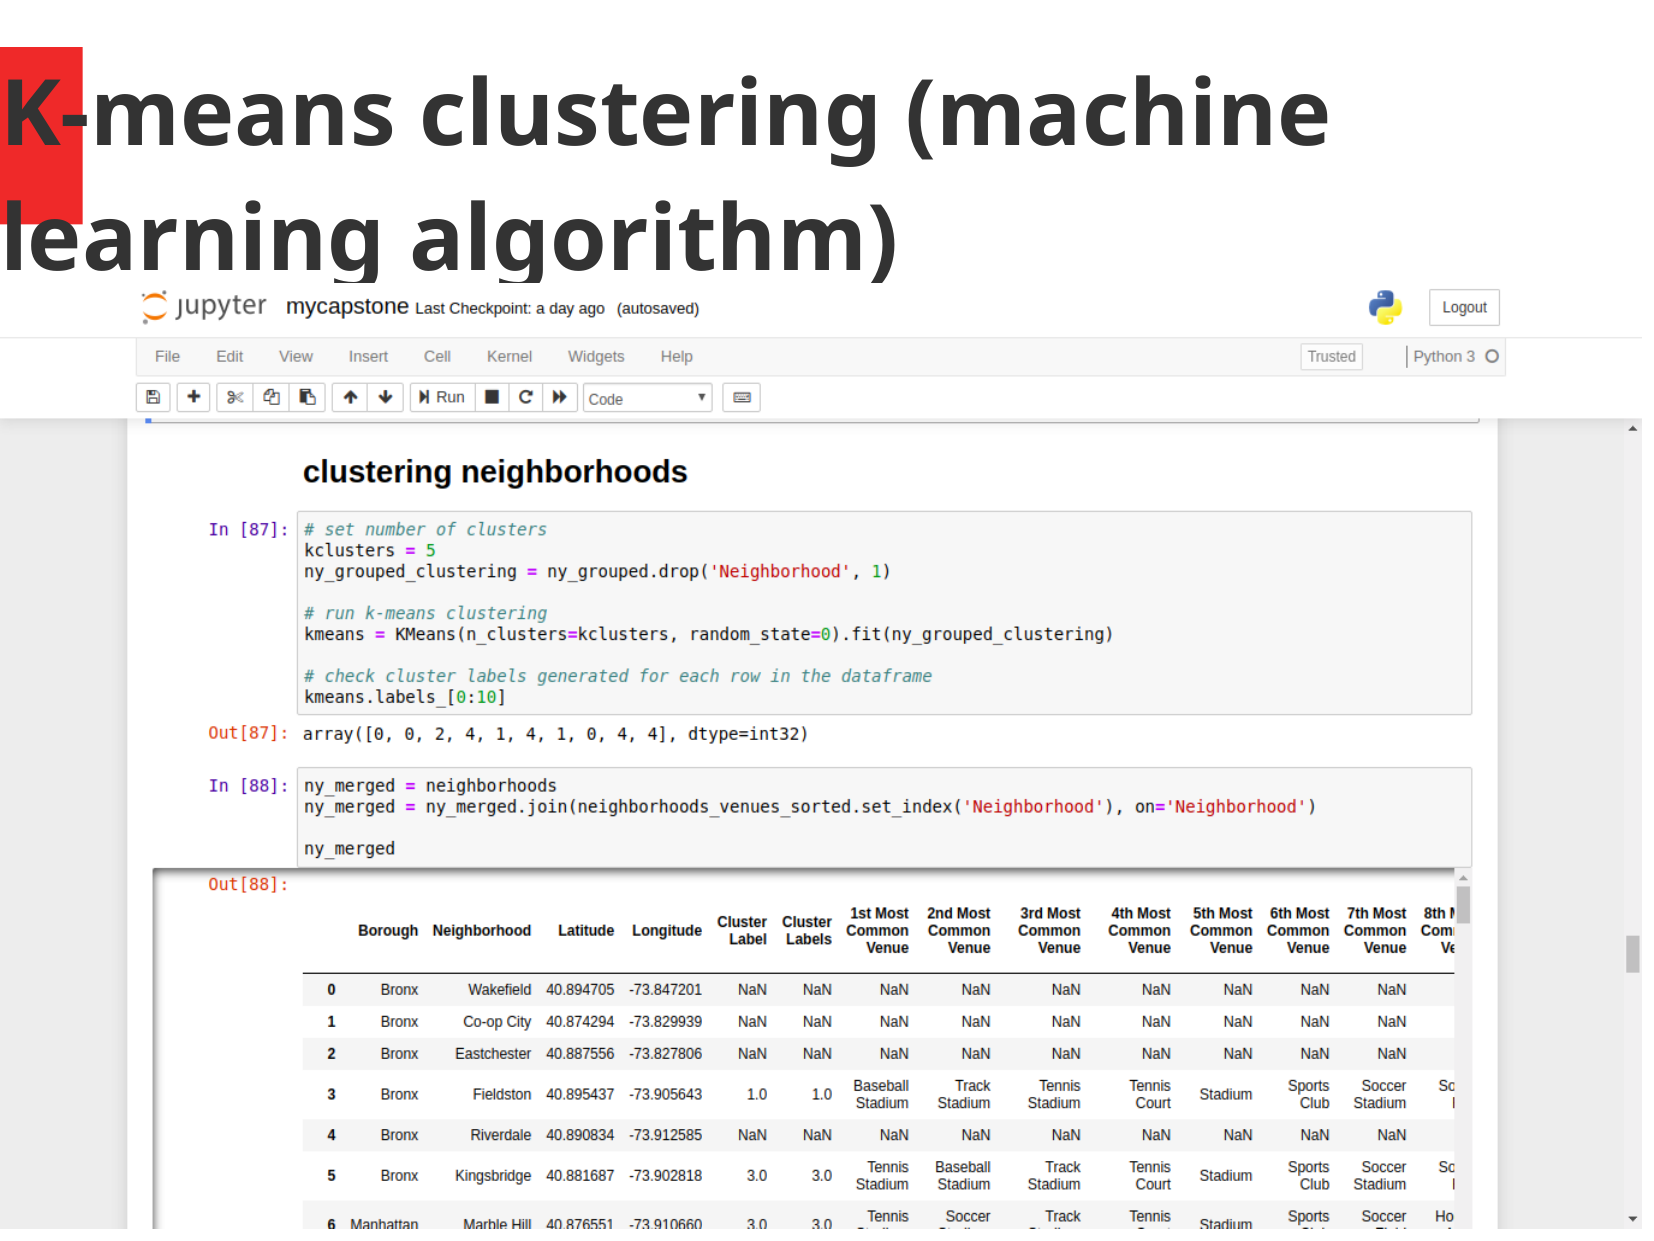

# K-means clustering (machine learning algorithm)
16